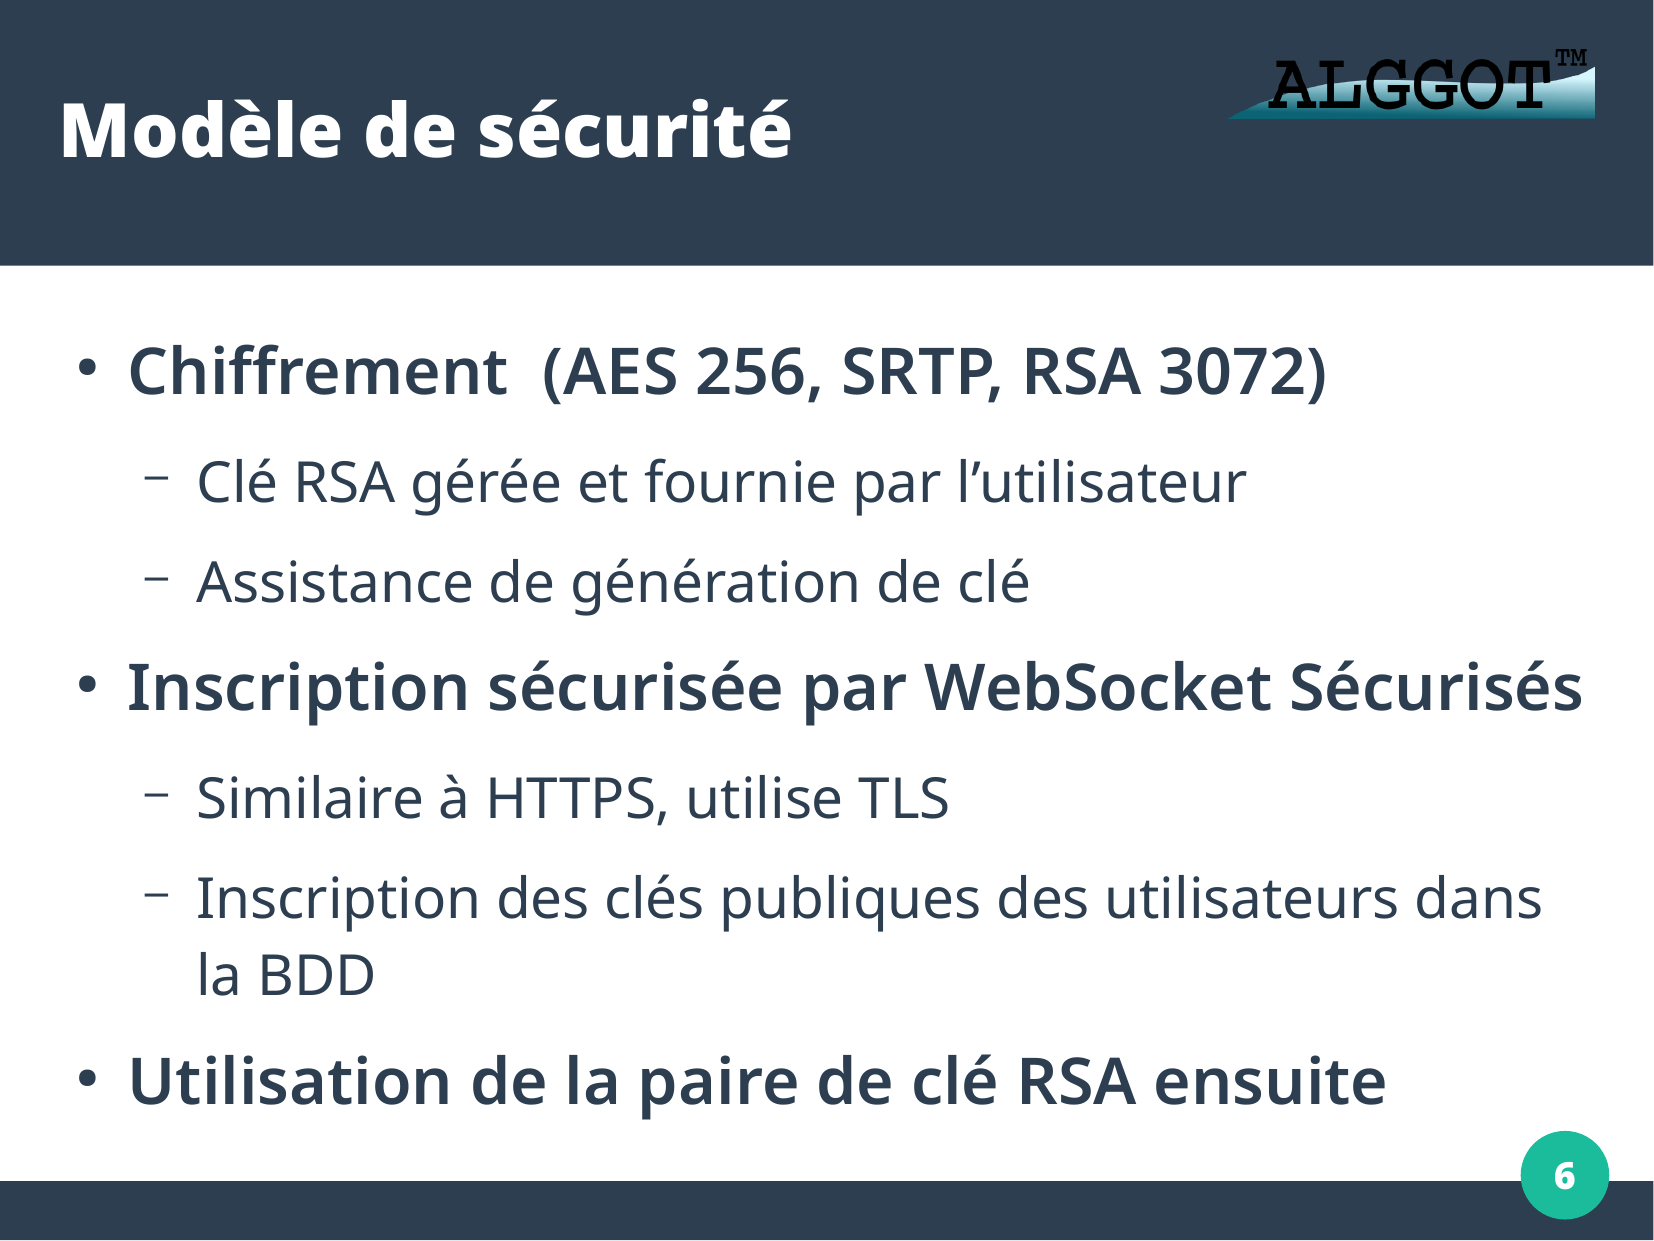

# Modèle de sécurité
Chiffrement (AES 256, SRTP, RSA 3072)
Clé RSA gérée et fournie par l’utilisateur
Assistance de génération de clé
Inscription sécurisée par WebSocket Sécurisés
Similaire à HTTPS, utilise TLS
Inscription des clés publiques des utilisateurs dans la BDD
Utilisation de la paire de clé RSA ensuite
6